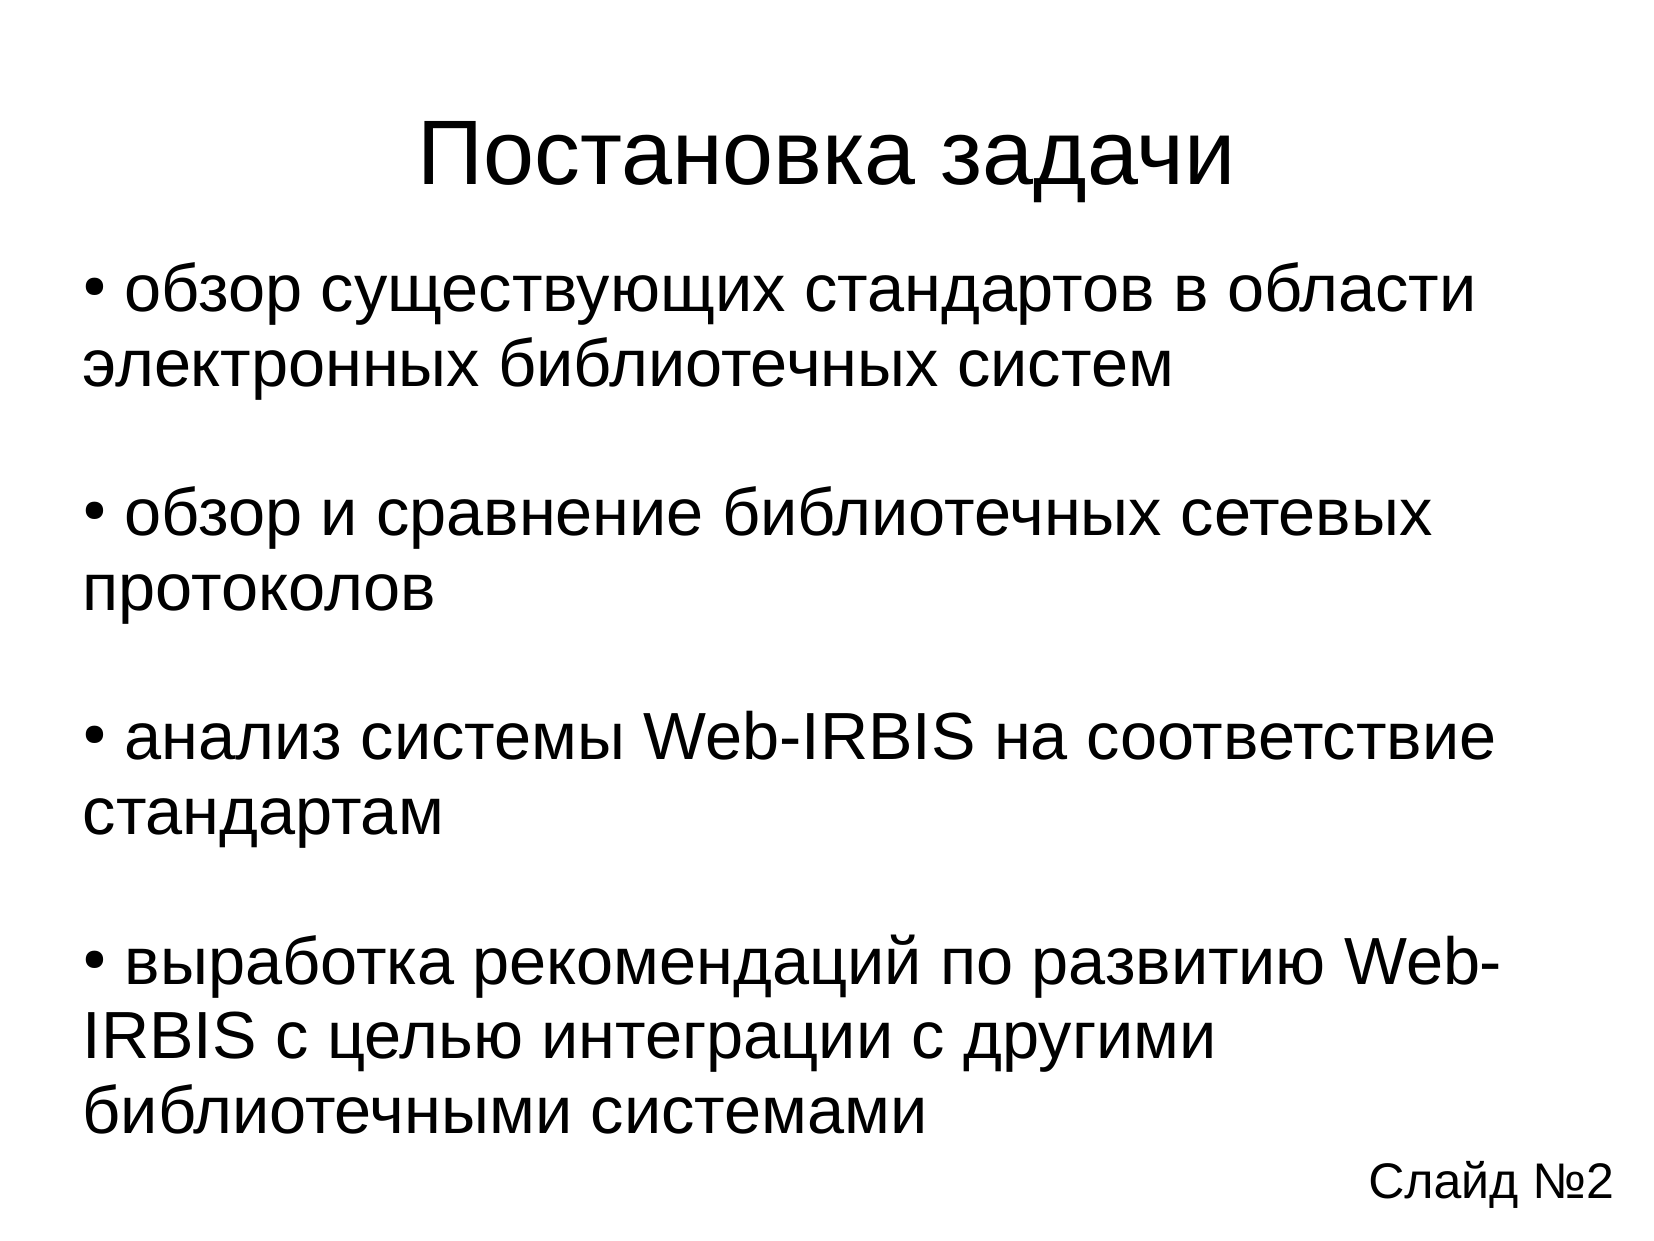

# Постановка задачи
 обзор существующих стандартов в области электронных библиотечных систем
 обзор и сравнение библиотечных сетевых протоколов
 анализ системы Web-IRBIS на соответствие стандартам
 выработка рекомендаций по развитию Web-IRBIS с целью интеграции с другими библиотечными системами
Слайд №2